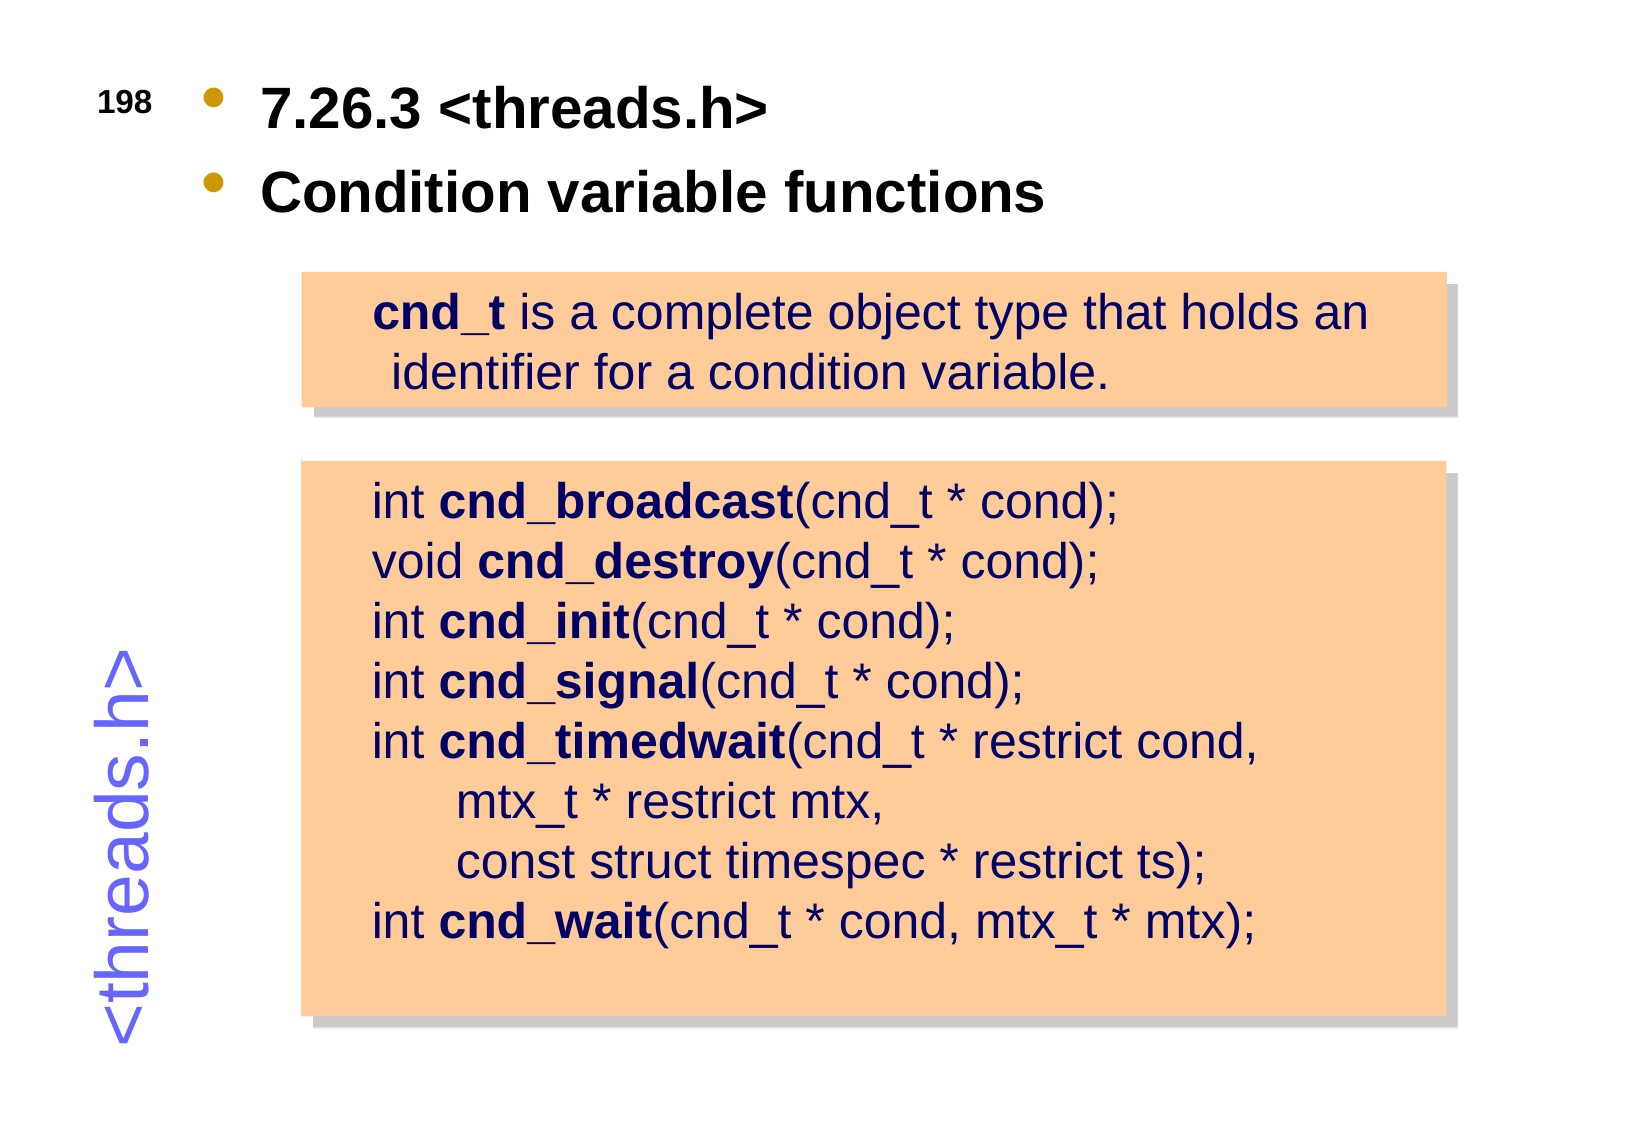

198
7.26.3 <threads.h>
Condition variable functions
 cnd_t is a complete object type that holds an identifier for a condition variable.
# <threads.h>
 int cnd_broadcast(cnd_t * cond);
 void cnd_destroy(cnd_t * cond);
 int cnd_init(cnd_t * cond);
 int cnd_signal(cnd_t * cond);
 int cnd_timedwait(cnd_t * restrict cond,
 mtx_t * restrict mtx,
 const struct timespec * restrict ts);
 int cnd_wait(cnd_t * cond, mtx_t * mtx);